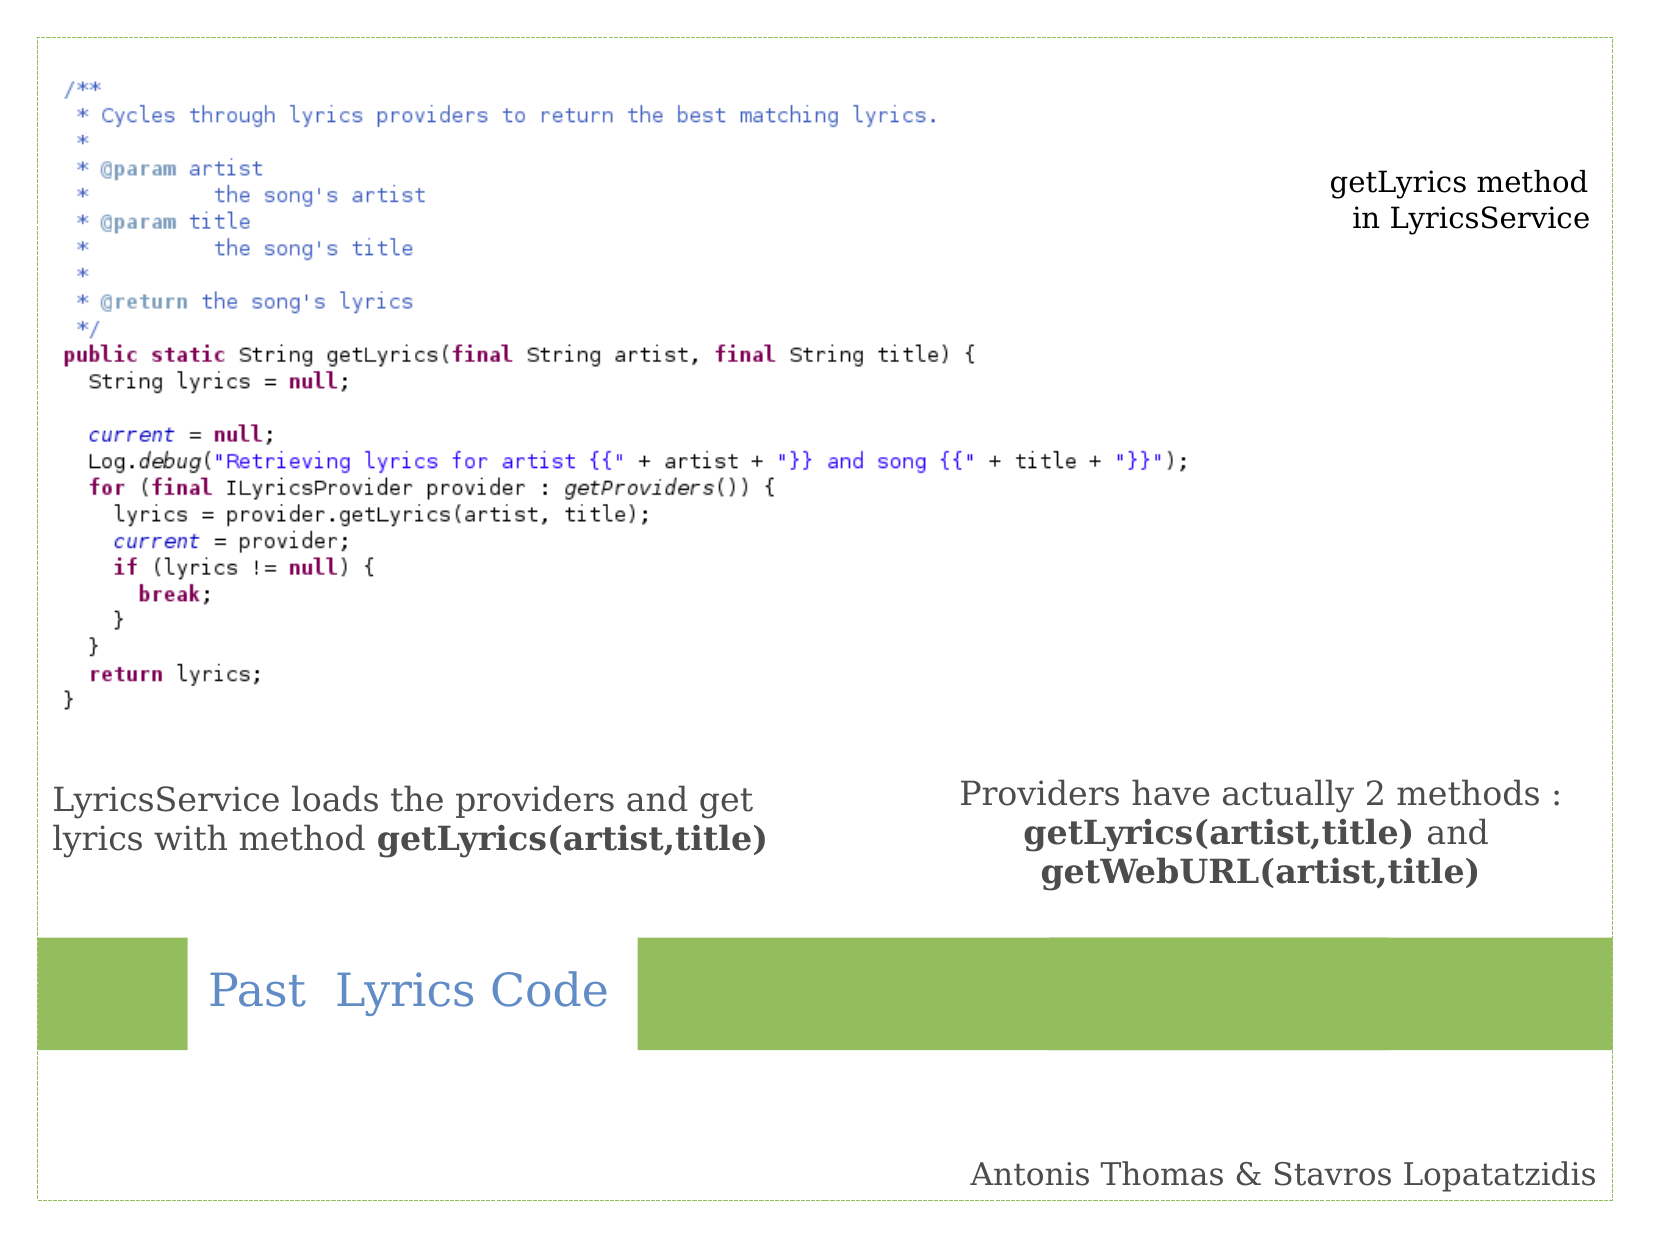

getLyrics method
in LyricsService
Providers have actually 2 methods :
getLyrics(artist,title) and
getWebURL(artist,title)
LyricsService loads the providers and get
lyrics with method getLyrics(artist,title)
Past Lyrics Code
Antonis Thomas & Stavros Lopatatzidis